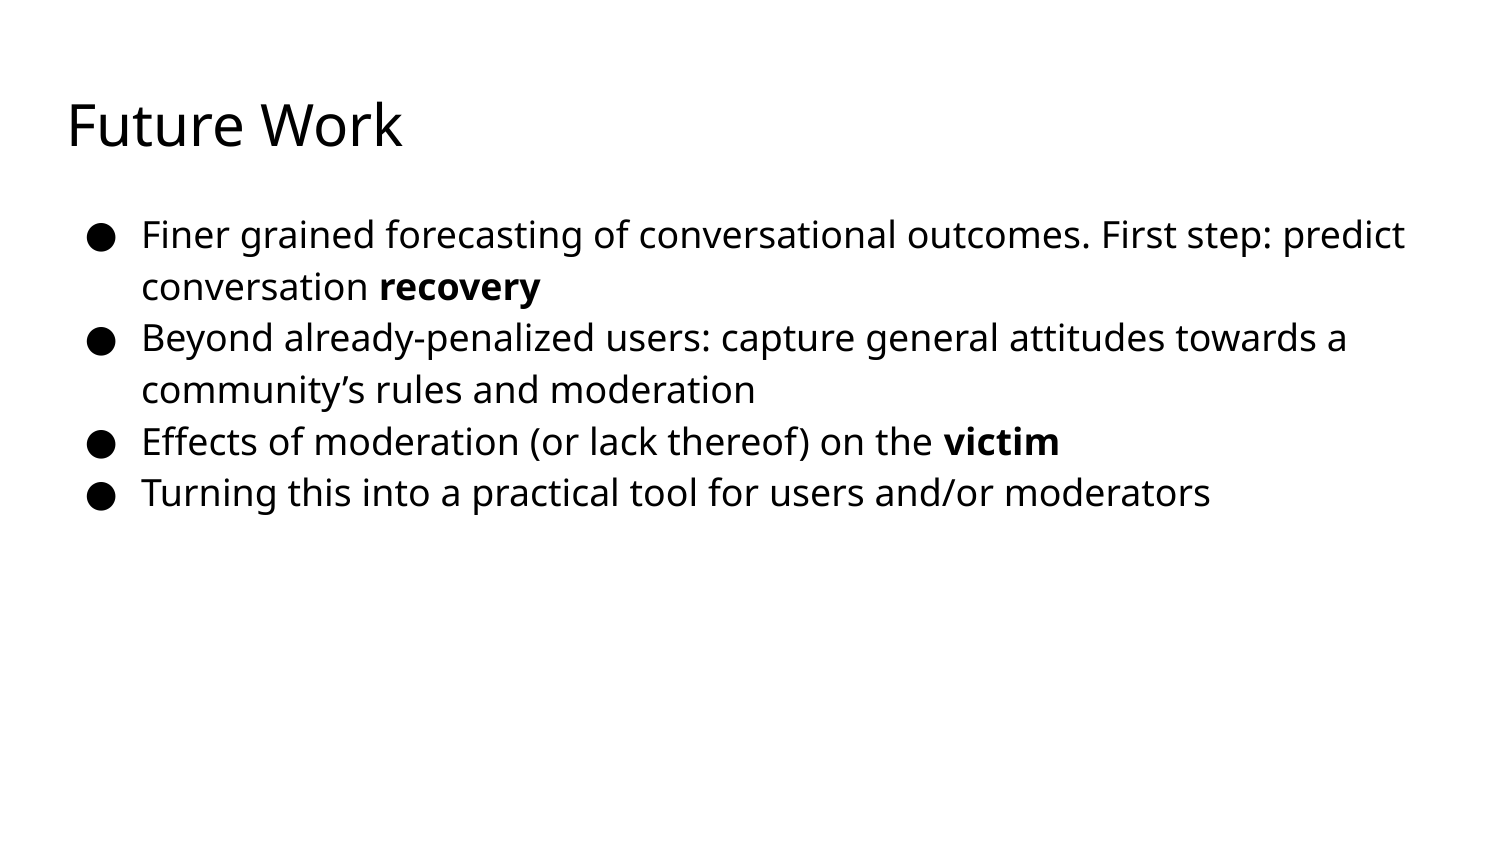

# Future Work
Finer grained forecasting of conversational outcomes. First step: predict conversation recovery
Beyond already-penalized users: capture general attitudes towards a community’s rules and moderation
Effects of moderation (or lack thereof) on the victim
Turning this into a practical tool for users and/or moderators